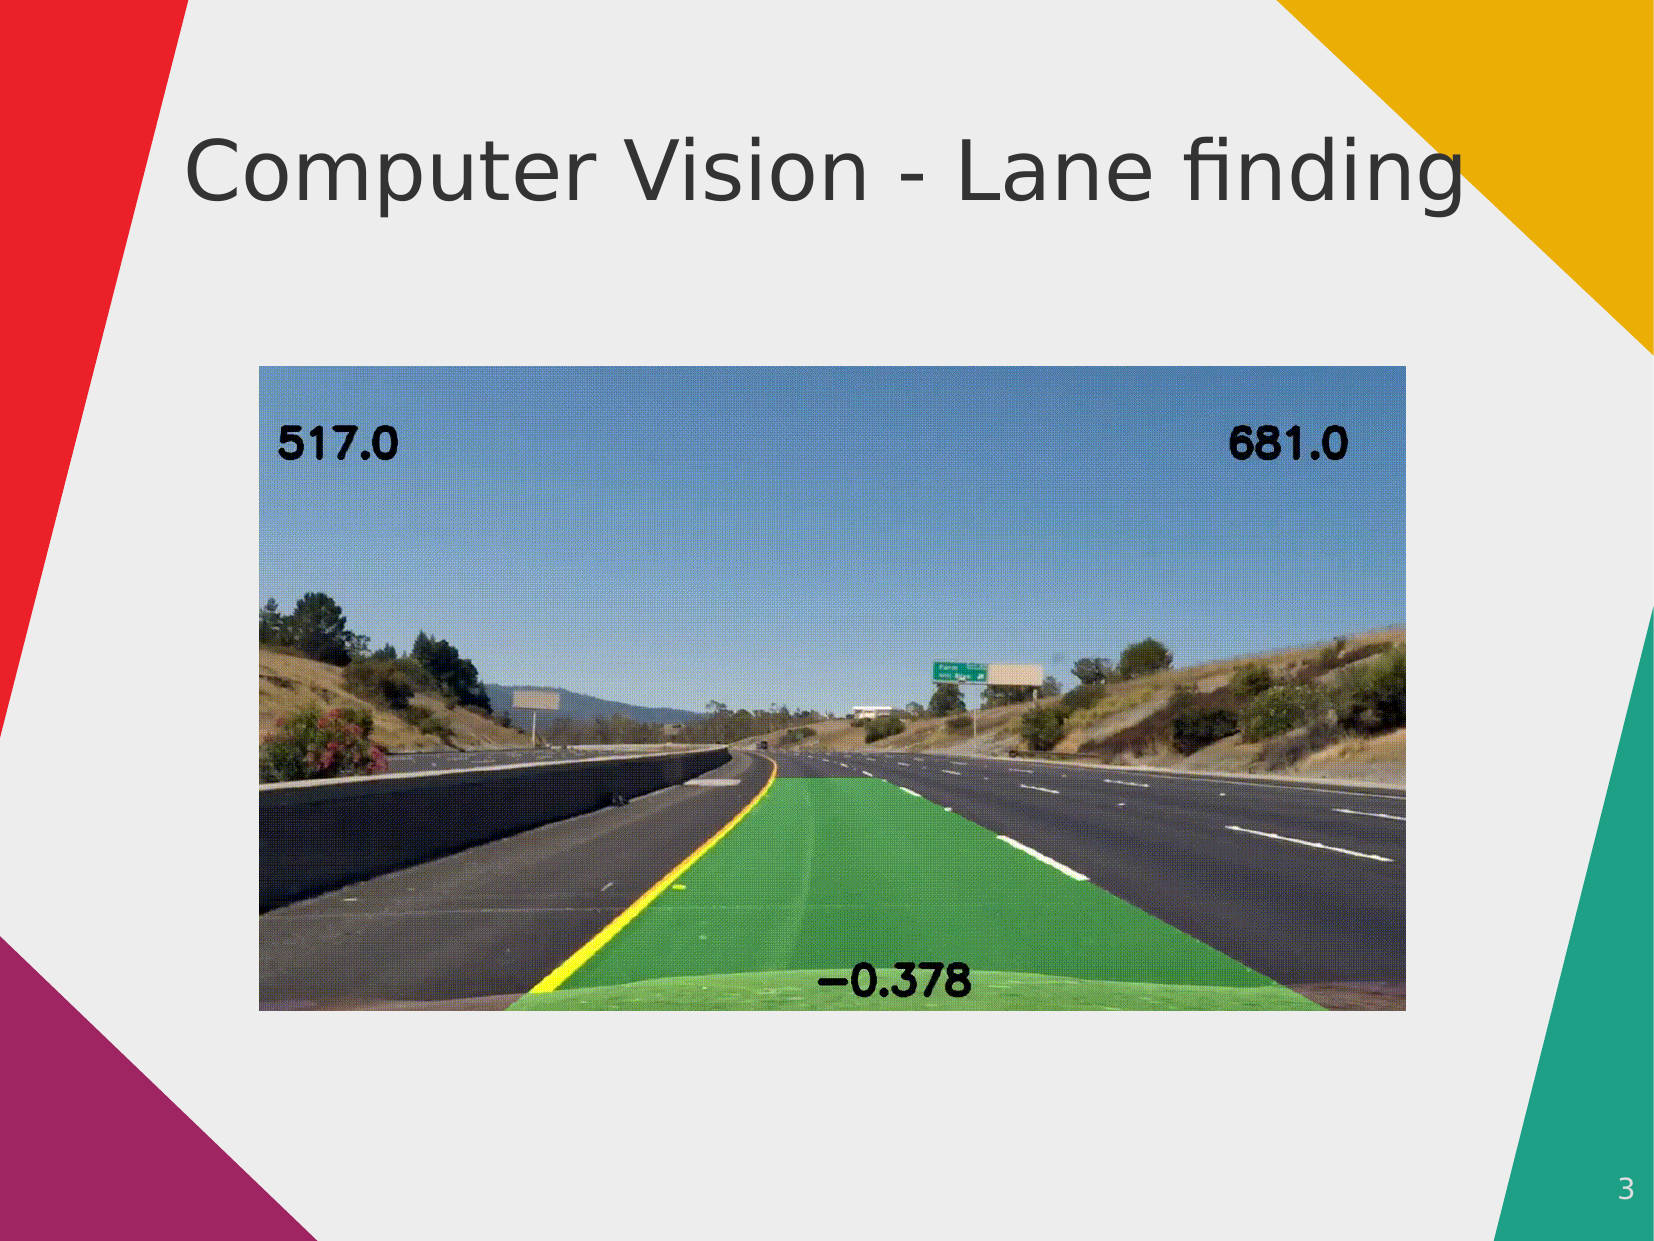

# Computer Vision - Lane finding
3